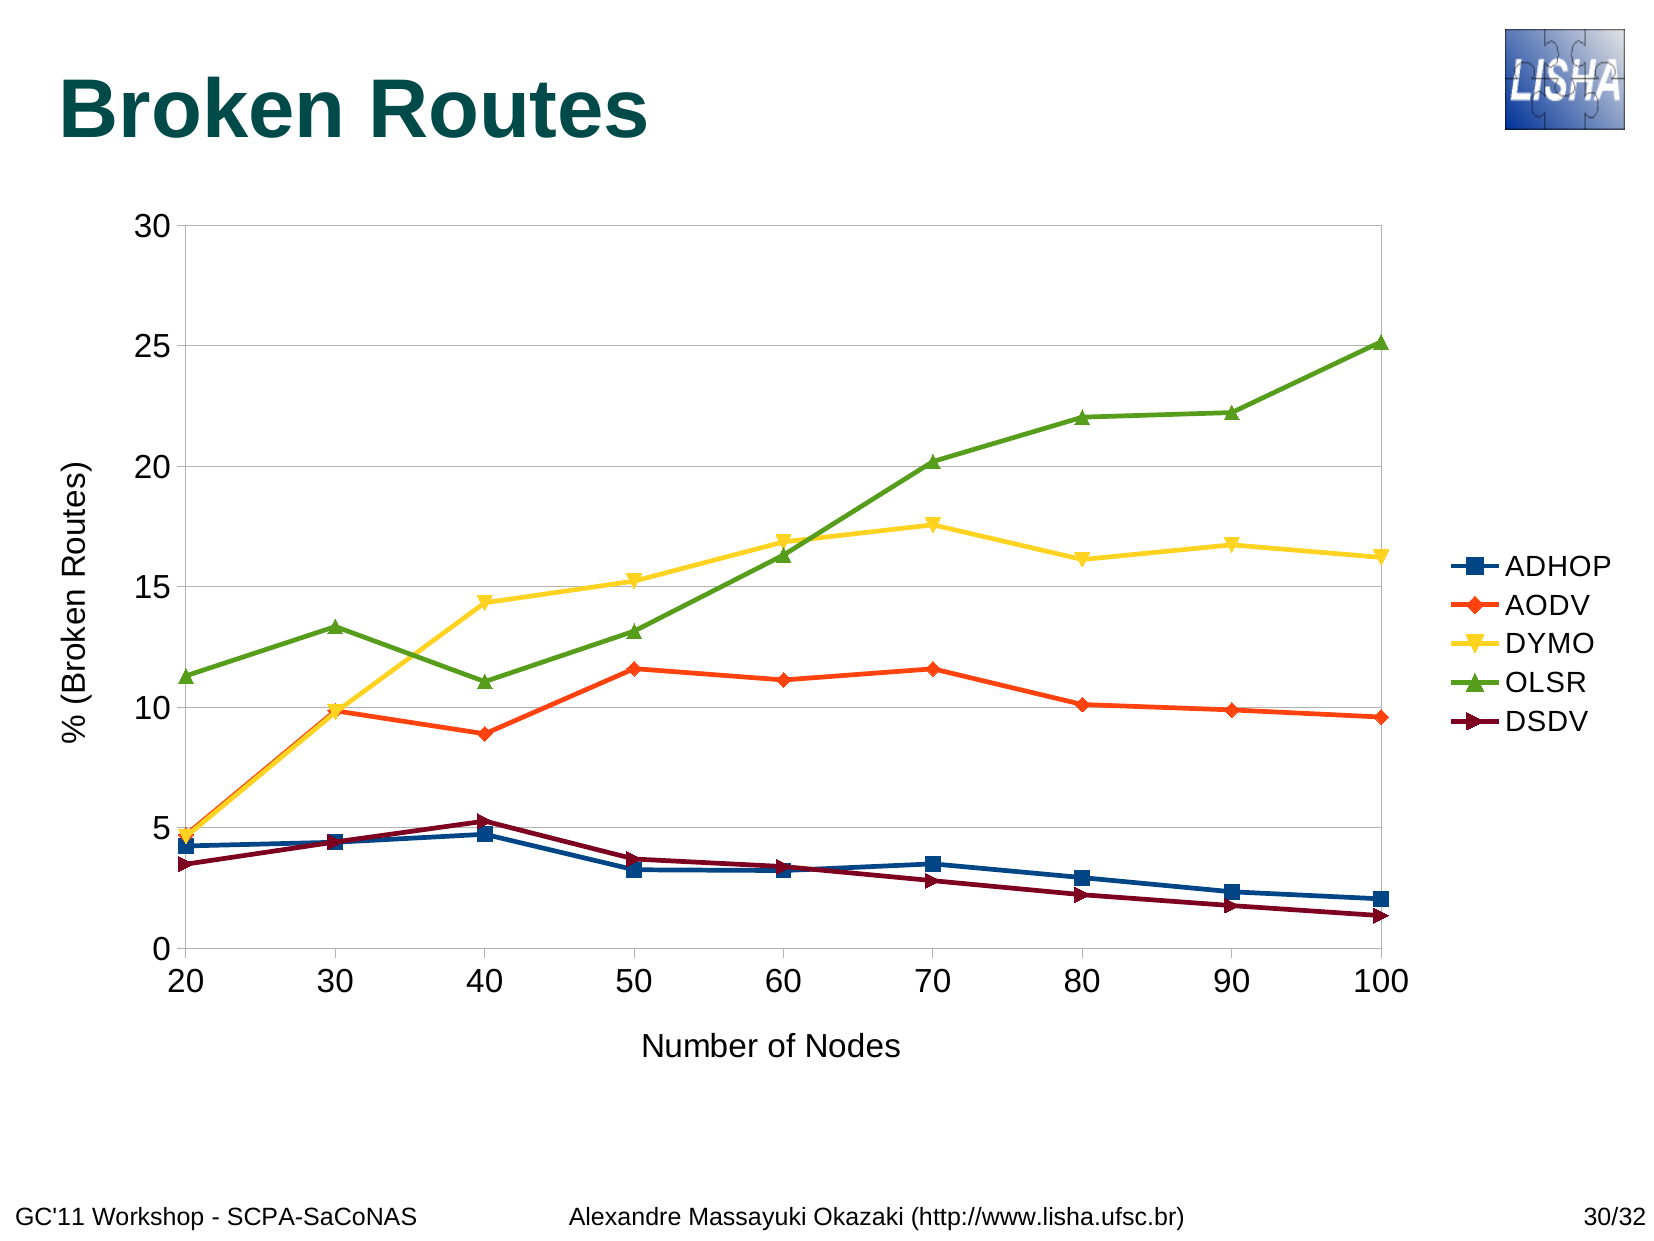

# Broken Routes
### Chart
| Category | ADHOP | AODV | DYMO | OLSR | DSDV |
|---|---|---|---|---|---|
| 20 | 4.25109257052046 | 4.71057884231537 | 4.64257746951561 | 11.308157730023 | 3.49604221635884 |
| 30 | 4.40501947209 | 9.85819702791852 | 9.79663117570841 | 13.3526850507983 | 4.41897167538832 |
| 40 | 4.73589308442936 | 8.90253449456894 | 14.3401586806638 | 11.0676783935004 | 5.28145966290296 |
| 50 | 3.26402960091622 | 11.6062547248637 | 15.240295513976 | 13.1649363159585 | 3.70954800748863 |
| 60 | 3.23344123072639 | 11.1371311238949 | 16.8661365685712 | 16.3222066759944 | 3.39623320321635 |
| 70 | 3.50827556938747 | 11.6005266703411 | 17.5735010010889 | 20.1997344919141 | 2.81024080013046 |
| 80 | 2.93905331545839 | 10.1184275453698 | 16.1350509442534 | 22.0396933514972 | 2.22838722720789 |
| 90 | 2.35012991833705 | 9.89489679625174 | 16.7438557033574 | 22.2303933197324 | 1.77642688280986 |
| 100 | 2.05559697518373 | 9.59789259810523 | 16.2240718721099 | 25.1685033700674 | 1.3597054839718 |